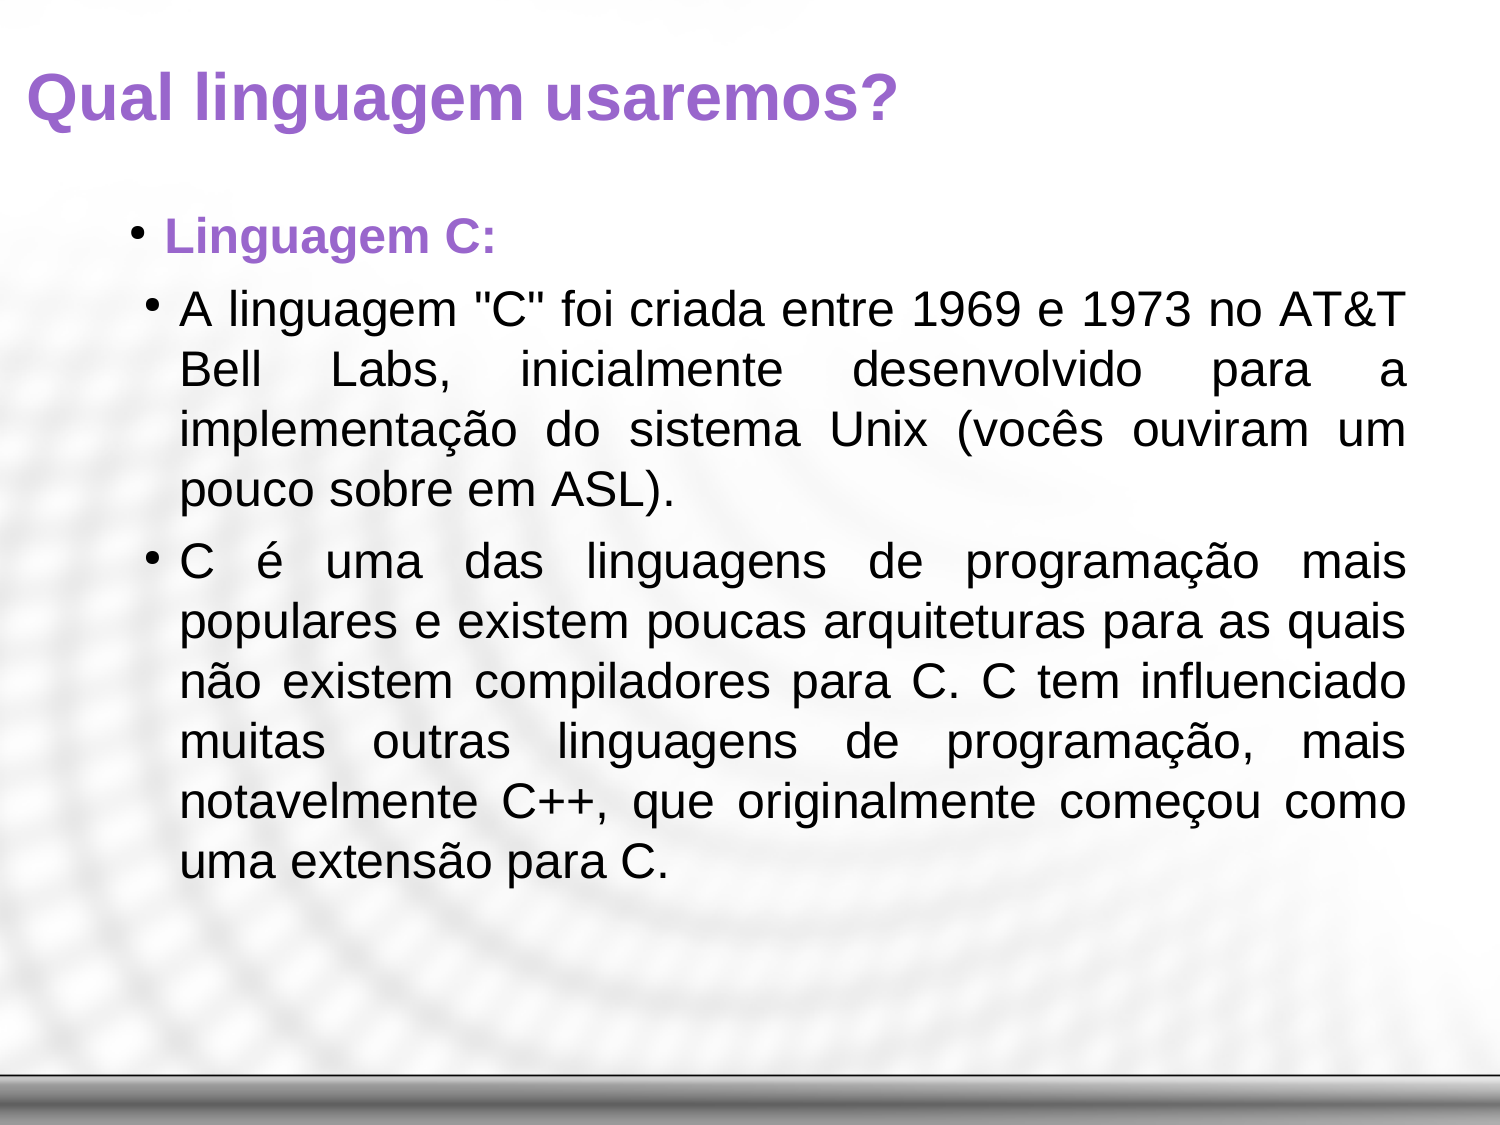

# Qual linguagem usaremos?
Linguagem C:
A linguagem "C" foi criada entre 1969 e 1973 no AT&T Bell Labs, inicialmente desenvolvido para a implementação do sistema Unix (vocês ouviram um pouco sobre em ASL).
C é uma das linguagens de programação mais populares e existem poucas arquiteturas para as quais não existem compiladores para C. C tem influenciado muitas outras linguagens de programação, mais notavelmente C++, que originalmente começou como uma extensão para C.